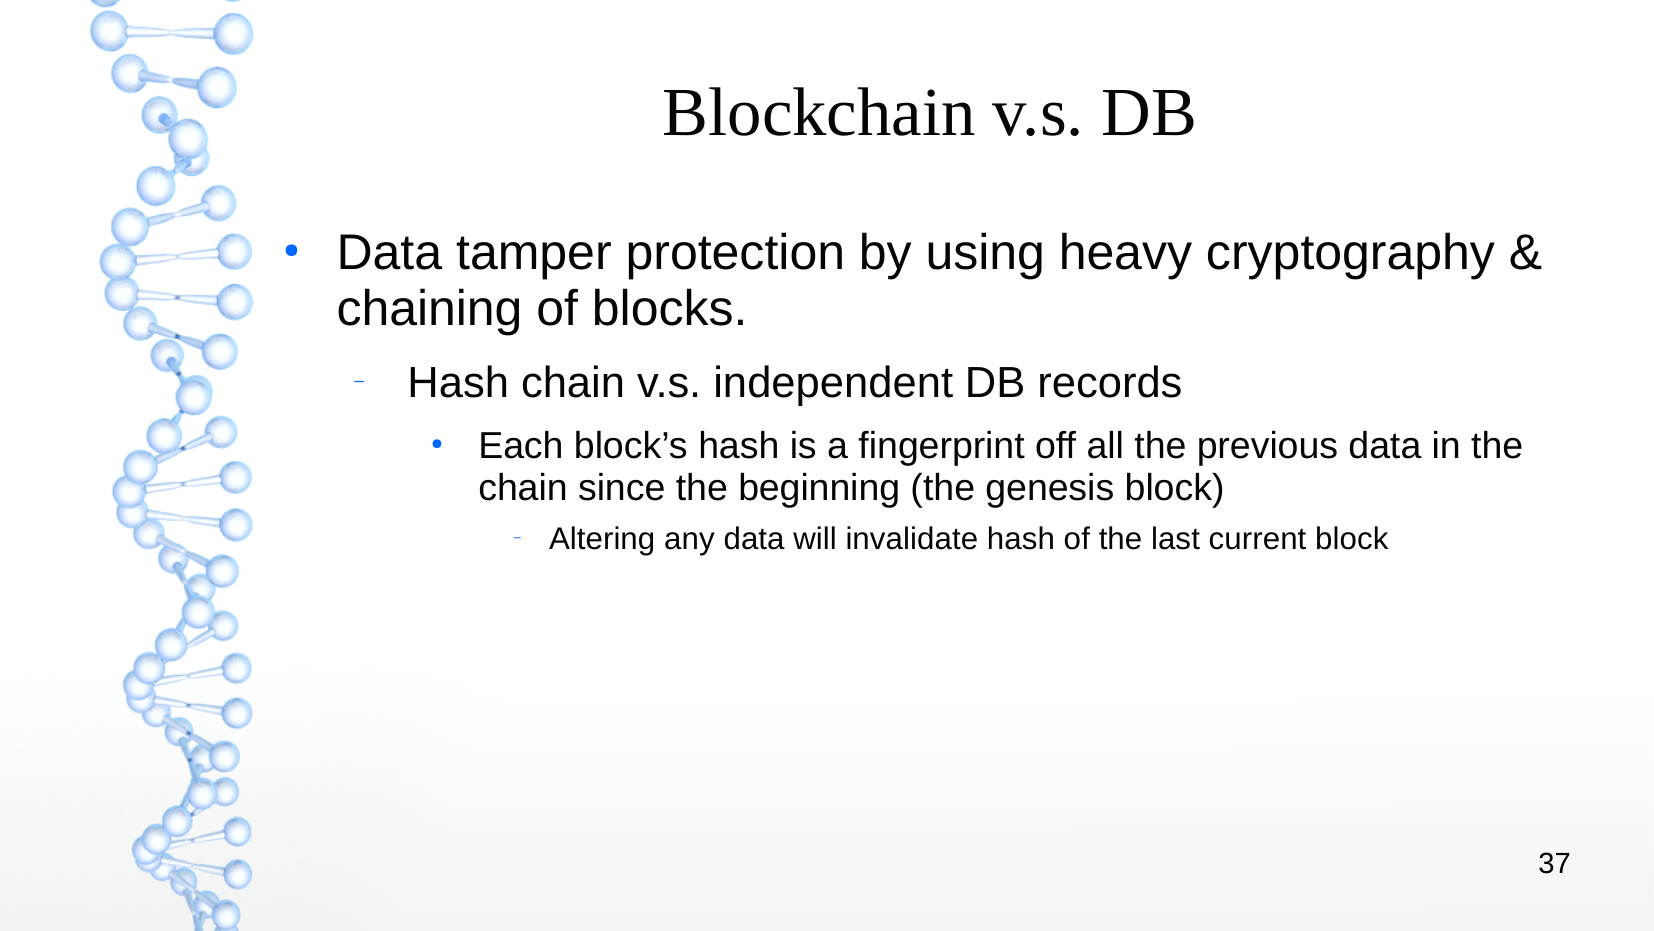

# Blockchain v.s. DB
Data tamper protection by using heavy cryptography & chaining of blocks.
Hash chain v.s. independent DB records
Each block’s hash is a fingerprint off all the previous data in the chain since the beginning (the genesis block)
Altering any data will invalidate hash of the last current block
37